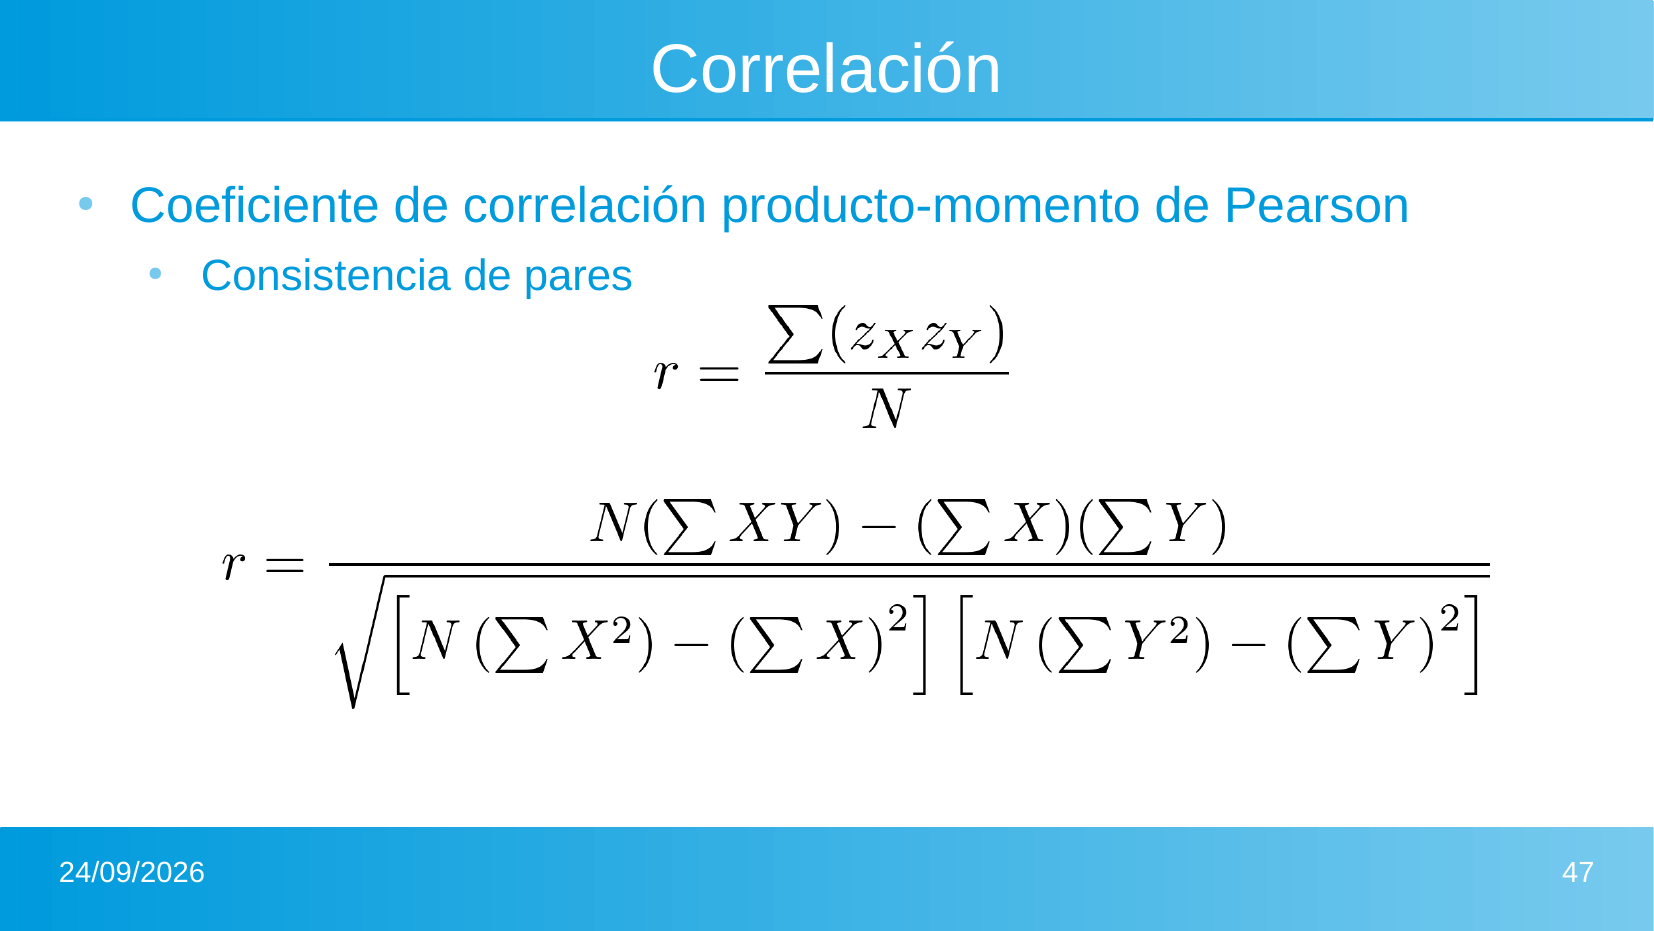

# Correlación
Coeficiente de correlación producto-momento de Pearson
Consistencia de pares
47